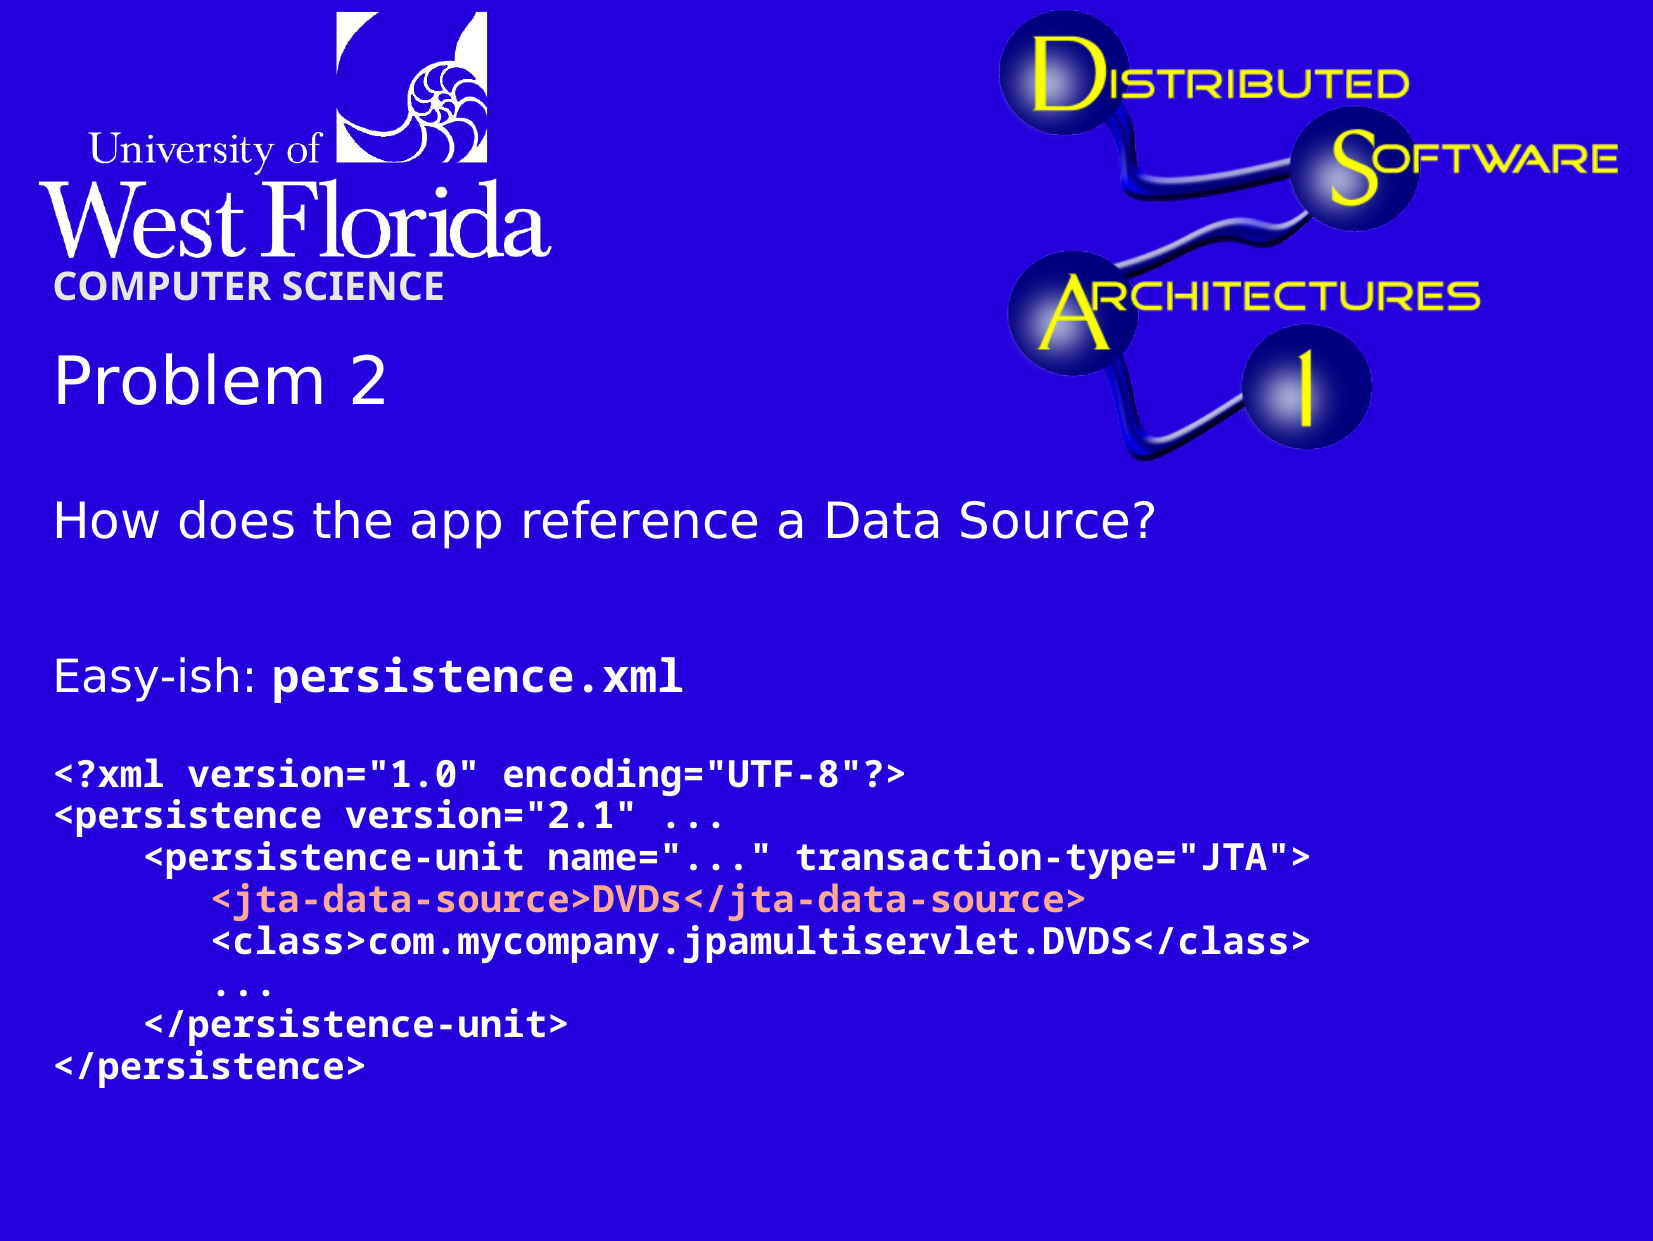

COMPUTER SCIENCE
Problem 2
How does the app reference a Data Source?
Easy-ish: persistence.xml
<?xml version="1.0" encoding="UTF-8"?>
<persistence version="2.1" ...
 <persistence-unit name="..." transaction-type="JTA">
 <jta-data-source>DVDs</jta-data-source>
 <class>com.mycompany.jpamultiservlet.DVDS</class>
 ...
 </persistence-unit>
</persistence>